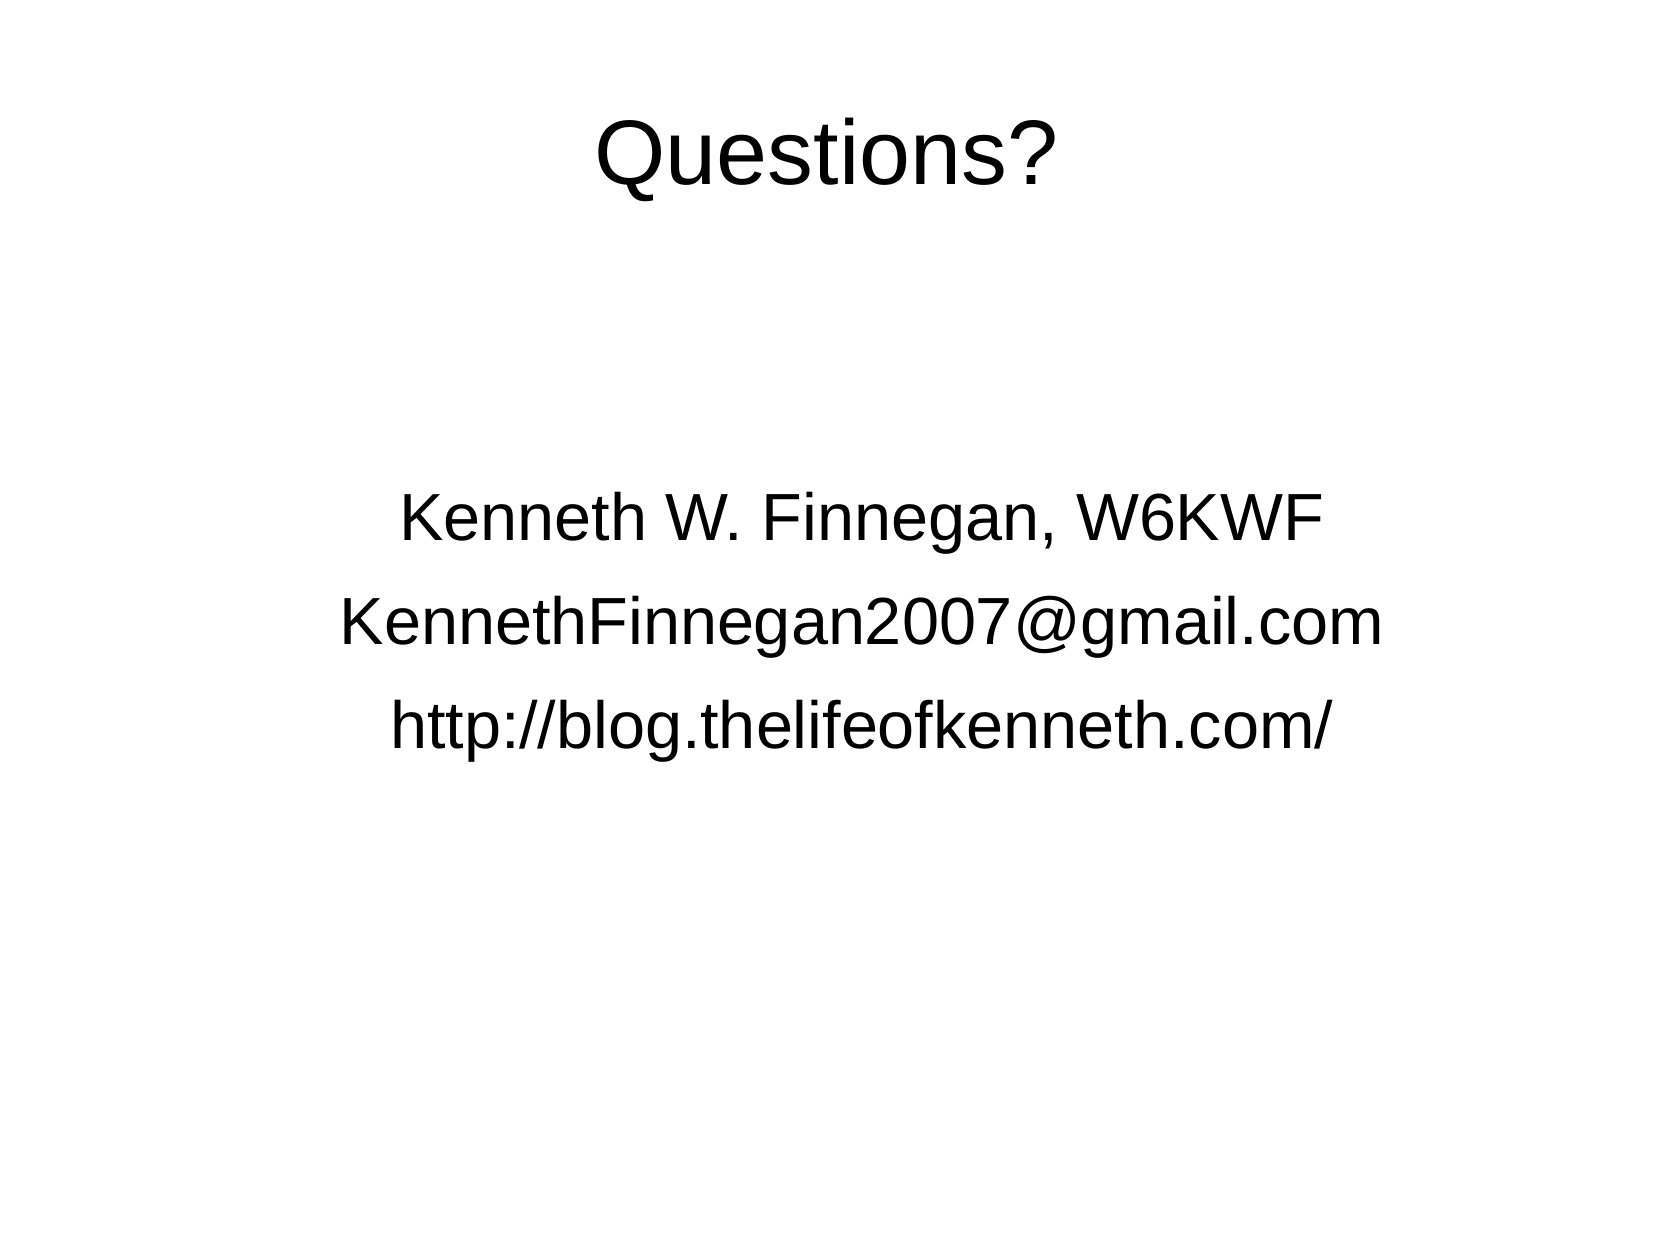

# Questions?
Kenneth W. Finnegan, W6KWF
KennethFinnegan2007@gmail.com
http://blog.thelifeofkenneth.com/